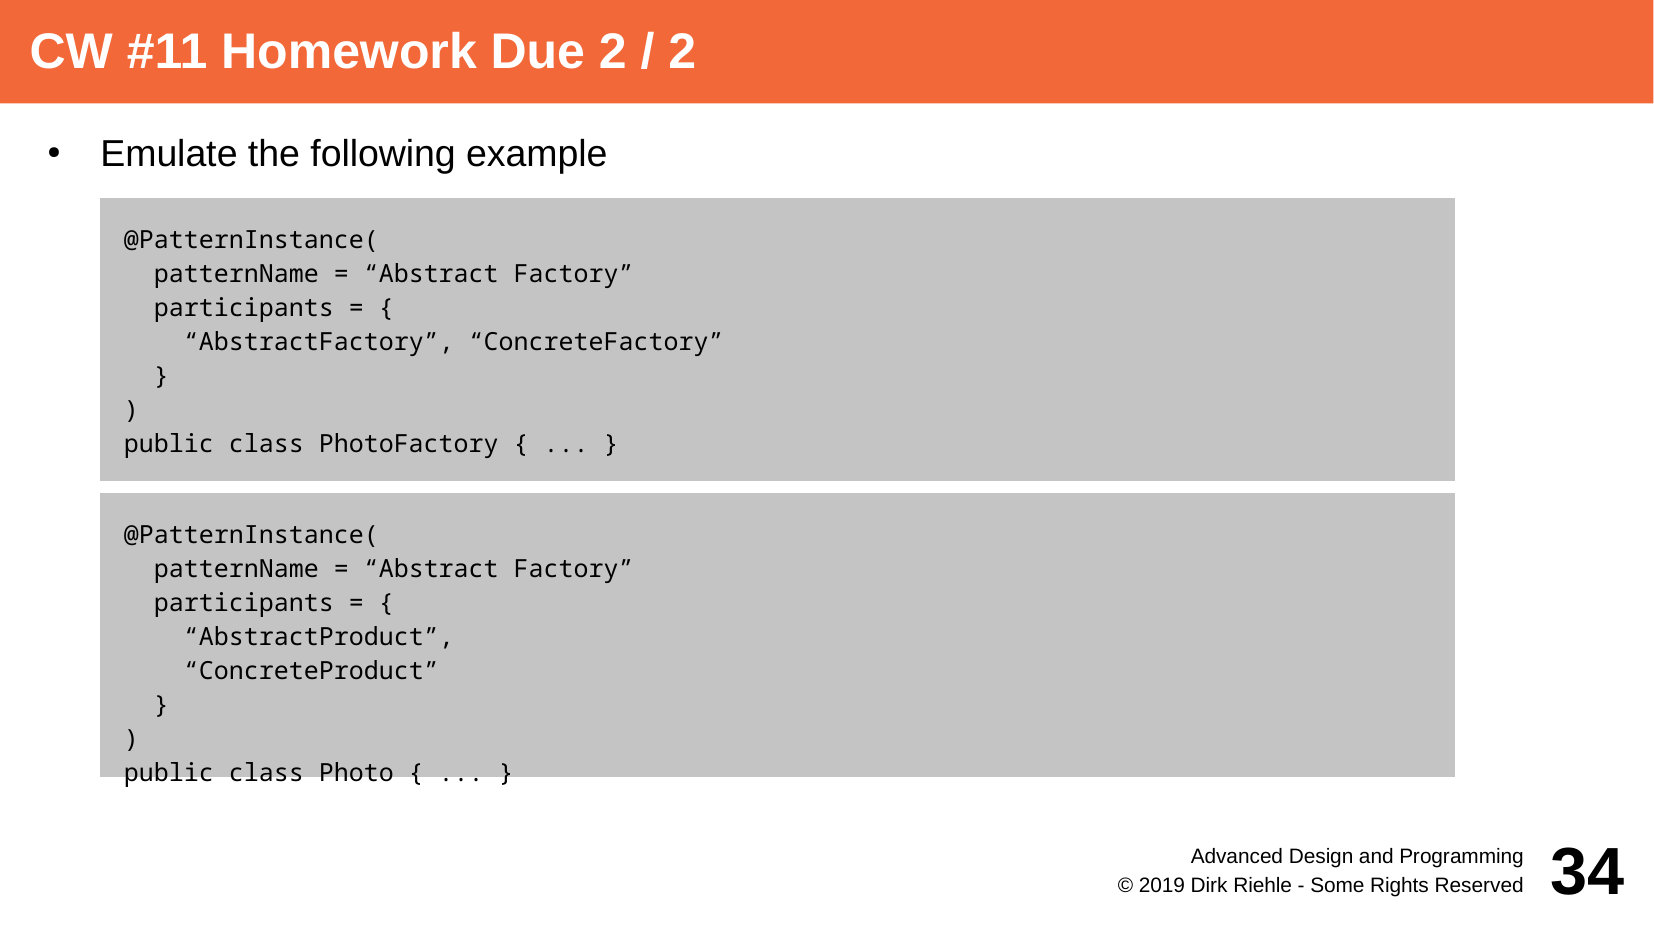

# CW #11 Homework Due 2 / 2
Emulate the following example
@PatternInstance(
 patternName = “Abstract Factory”
 participants = {
 “AbstractFactory”, “ConcreteFactory”
 }
)
public class PhotoFactory { ... }
@PatternInstance(
 patternName = “Abstract Factory”
 participants = {
 “AbstractProduct”,
 “ConcreteProduct”
 }
)
public class Photo { ... }
Advanced Design and Programming
34
© 2019 Dirk Riehle - Some Rights Reserved